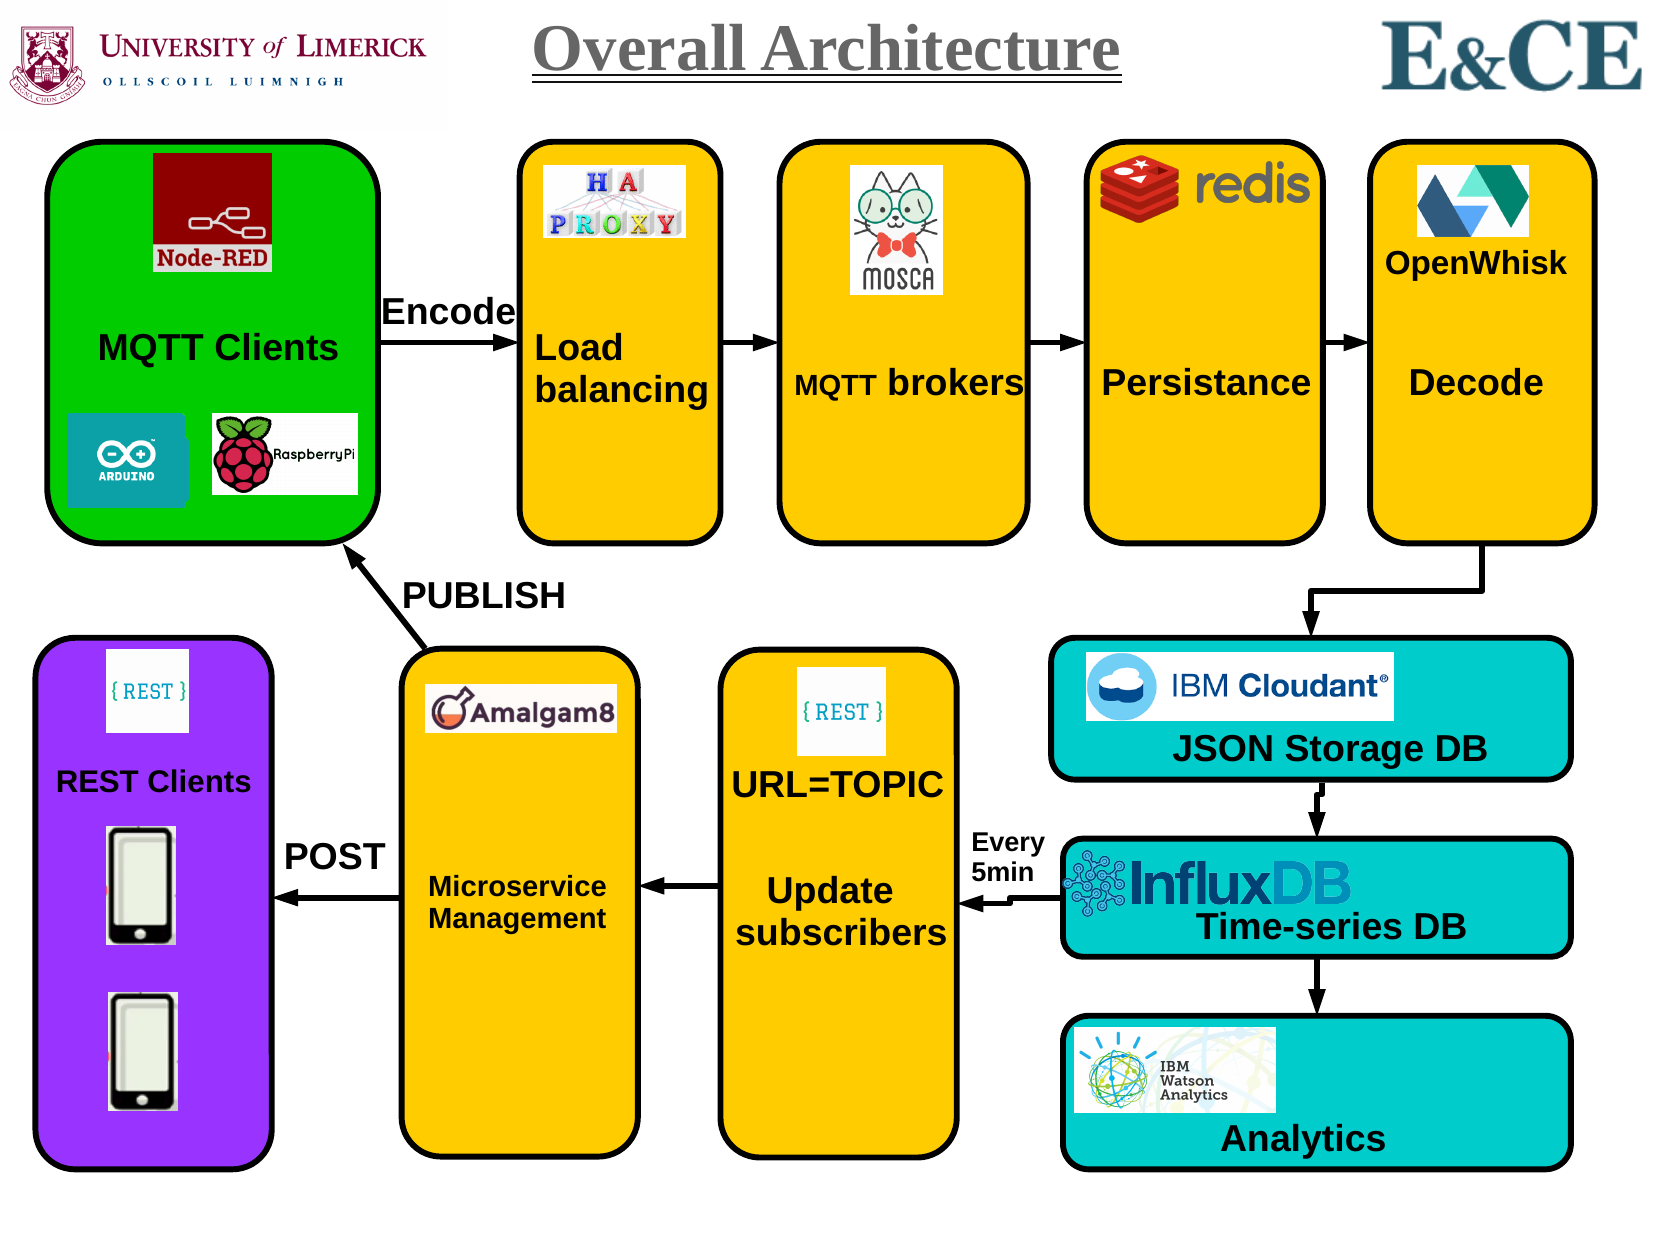

# Overall Architecture
OpenWhisk
Encode
MQTT Clients
Load
balancing
MQTT brokers
Persistance
Decode
 PUBLISH
JSON Storage DB
 URL=TOPIC
 REST Clients
Every
5min
 POST
Microservice
Management
 Update
subscribers
Time-series DB
Analytics